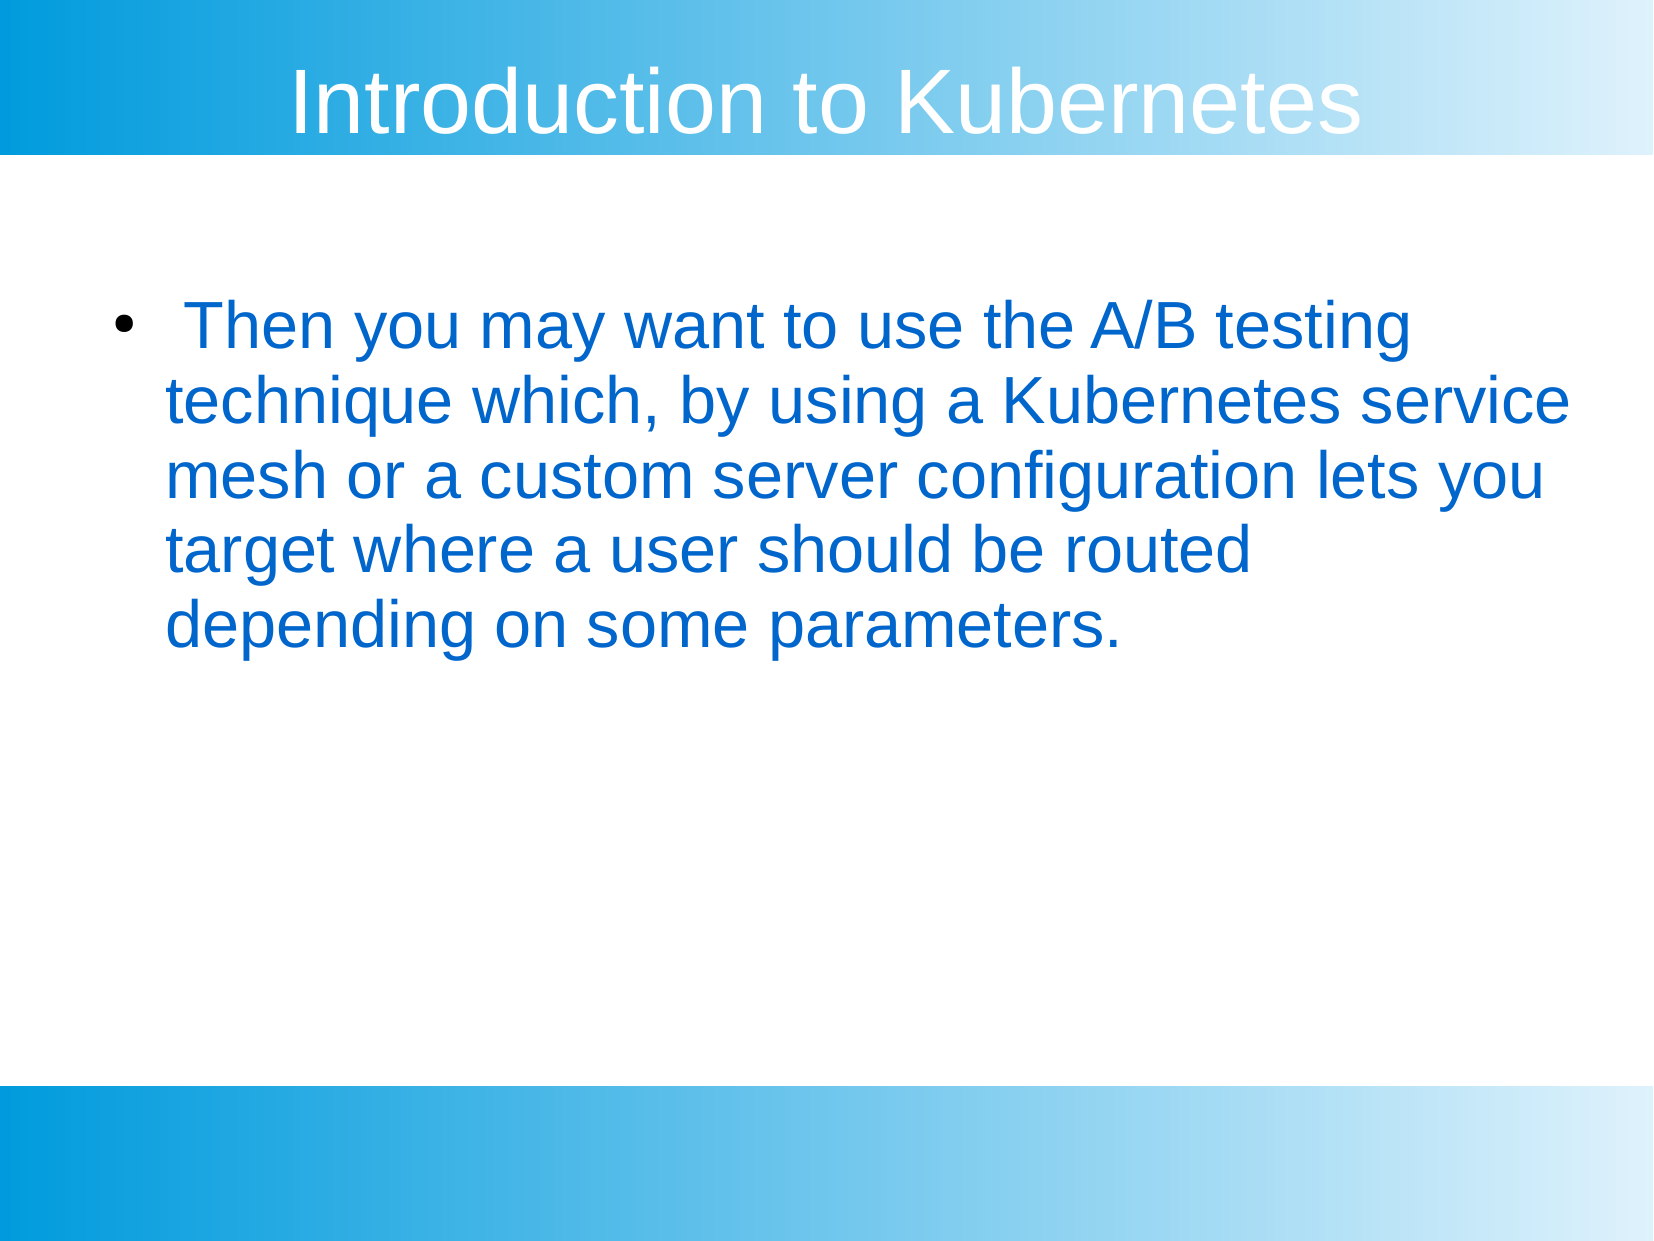

# Introduction to Kubernetes
 Then you may want to use the A/B testing technique which, by using a Kubernetes service mesh or a custom server configuration lets you target where a user should be routed depending on some parameters.